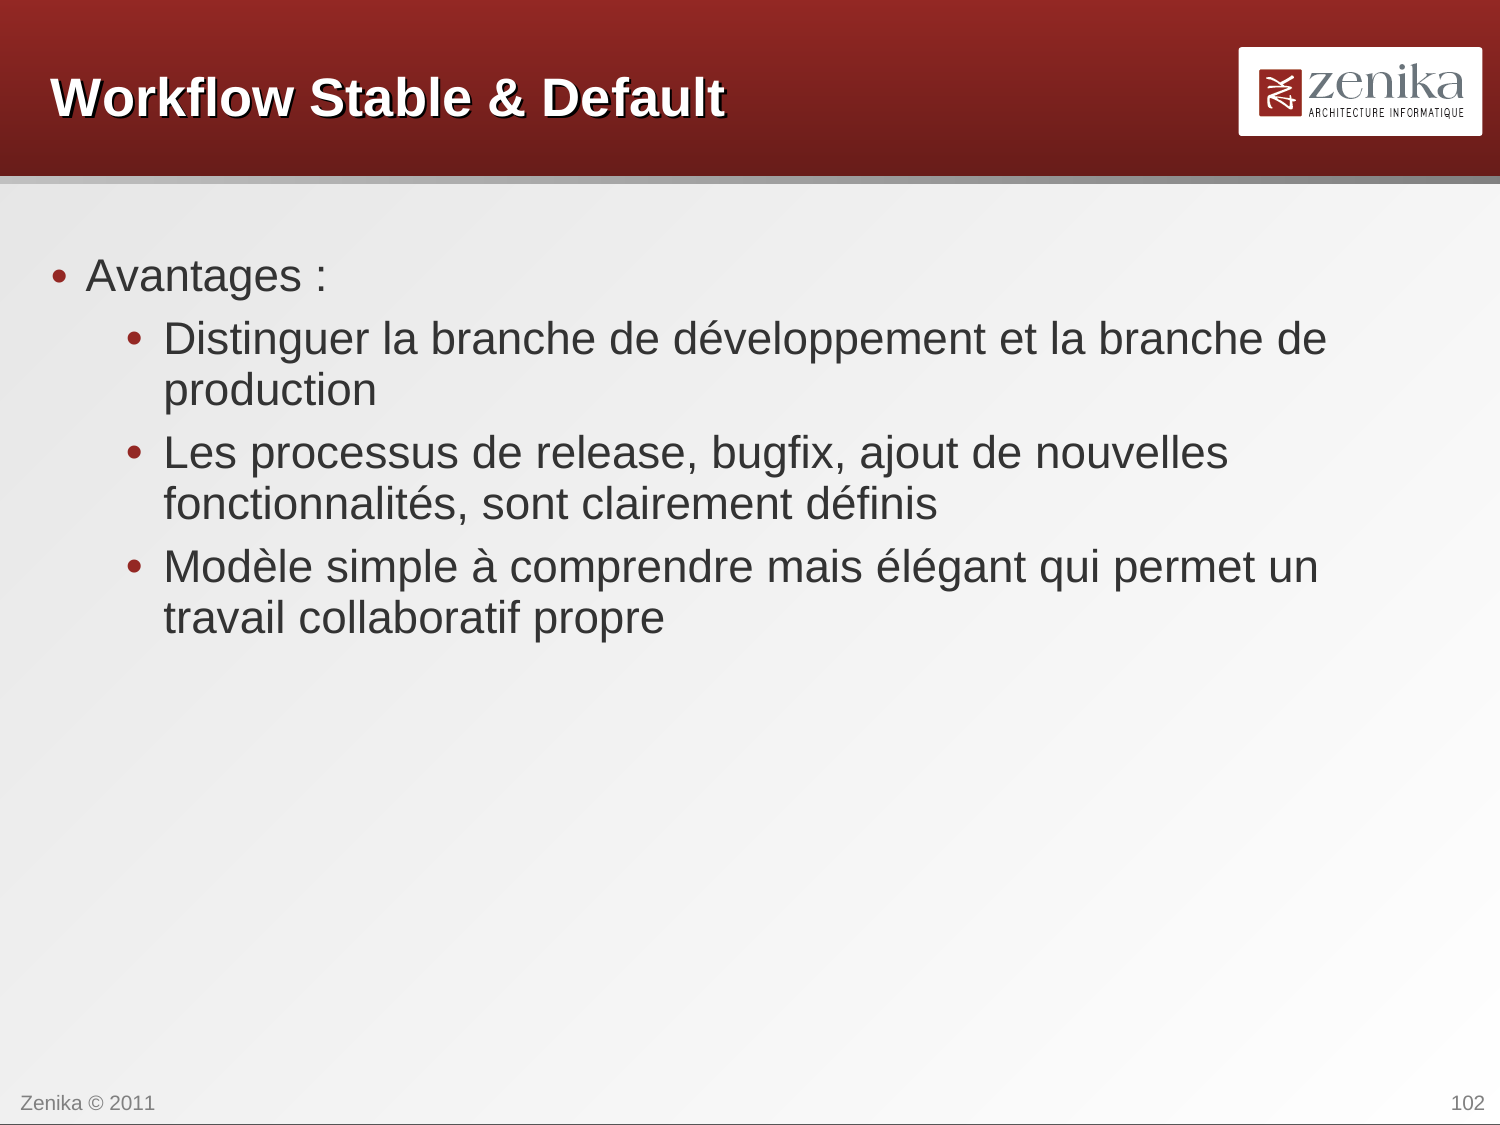

# Workflow Stable & Default
Avantages :
Distinguer la branche de développement et la branche de production
Les processus de release, bugfix, ajout de nouvelles fonctionnalités, sont clairement définis
Modèle simple à comprendre mais élégant qui permet un travail collaboratif propre